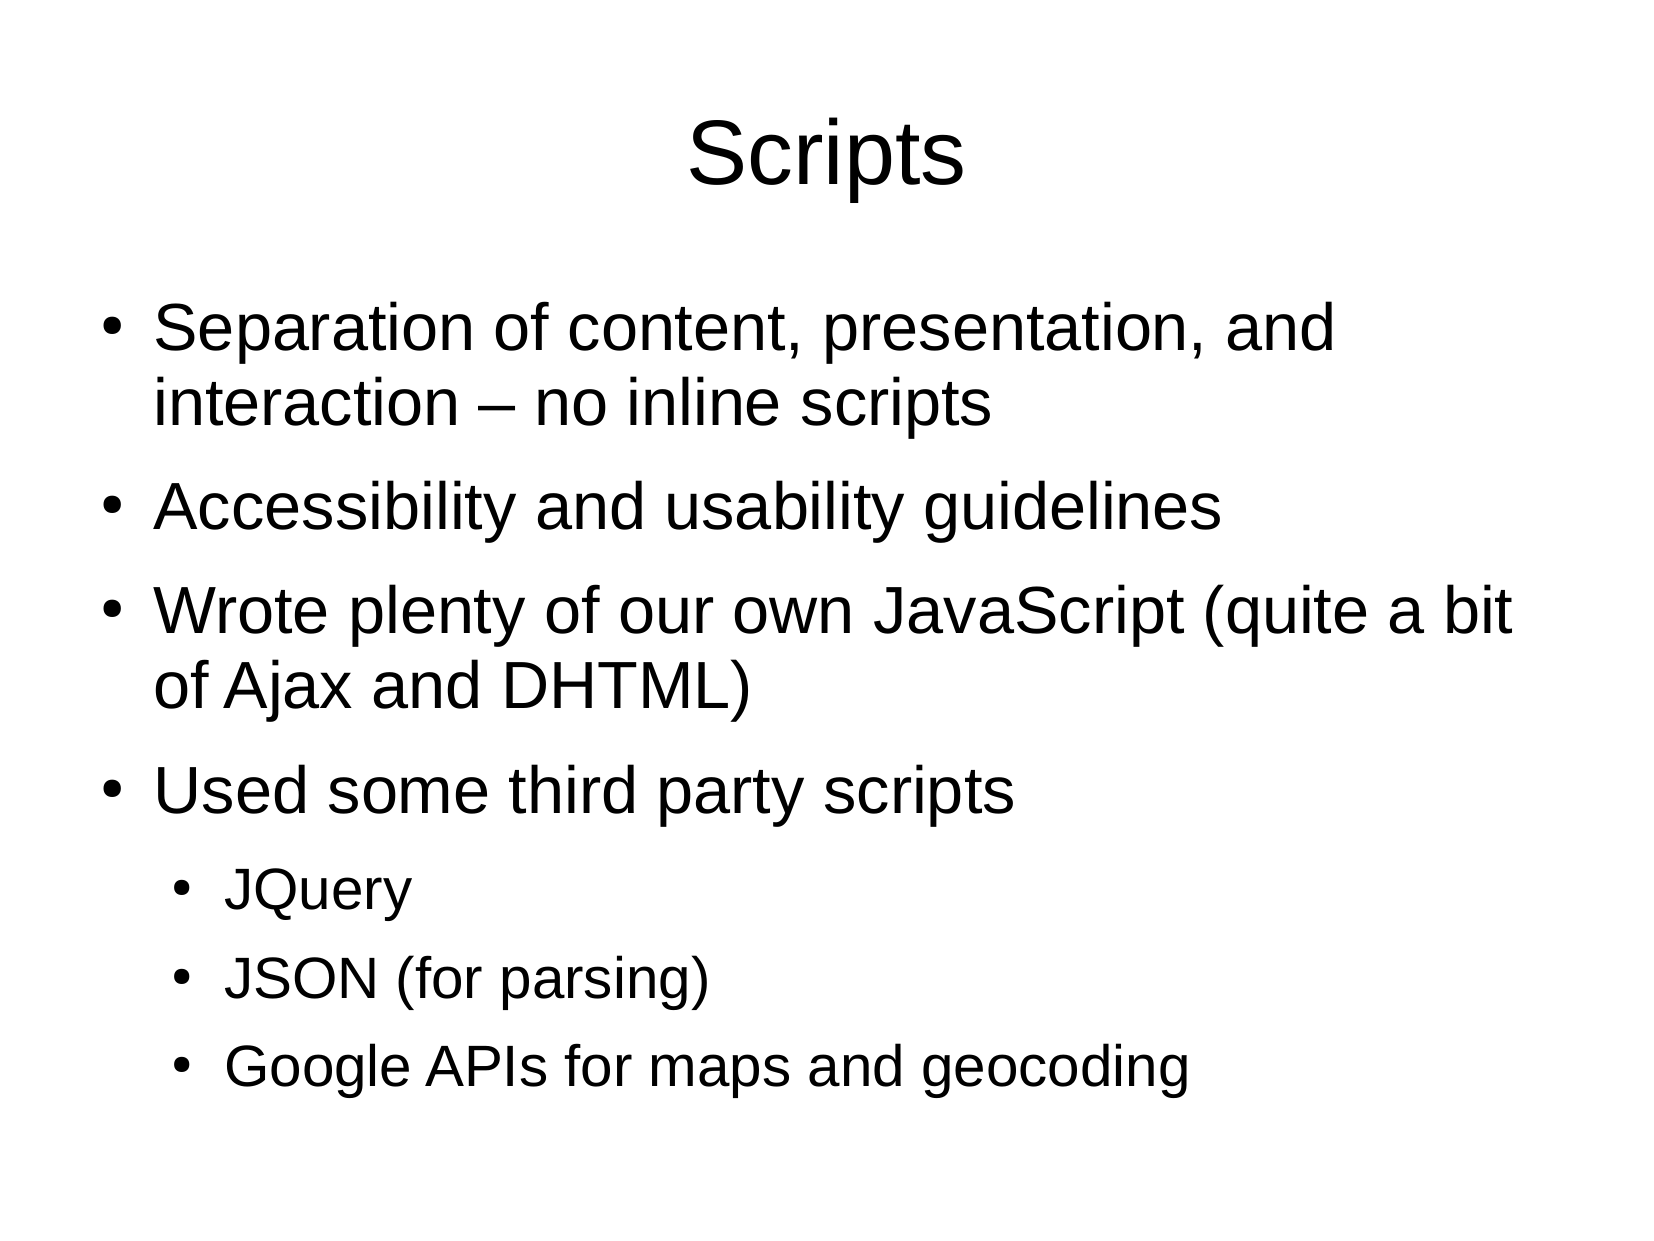

# Scripts
Separation of content, presentation, and interaction – no inline scripts
Accessibility and usability guidelines
Wrote plenty of our own JavaScript (quite a bit of Ajax and DHTML)
Used some third party scripts
JQuery
JSON (for parsing)
Google APIs for maps and geocoding